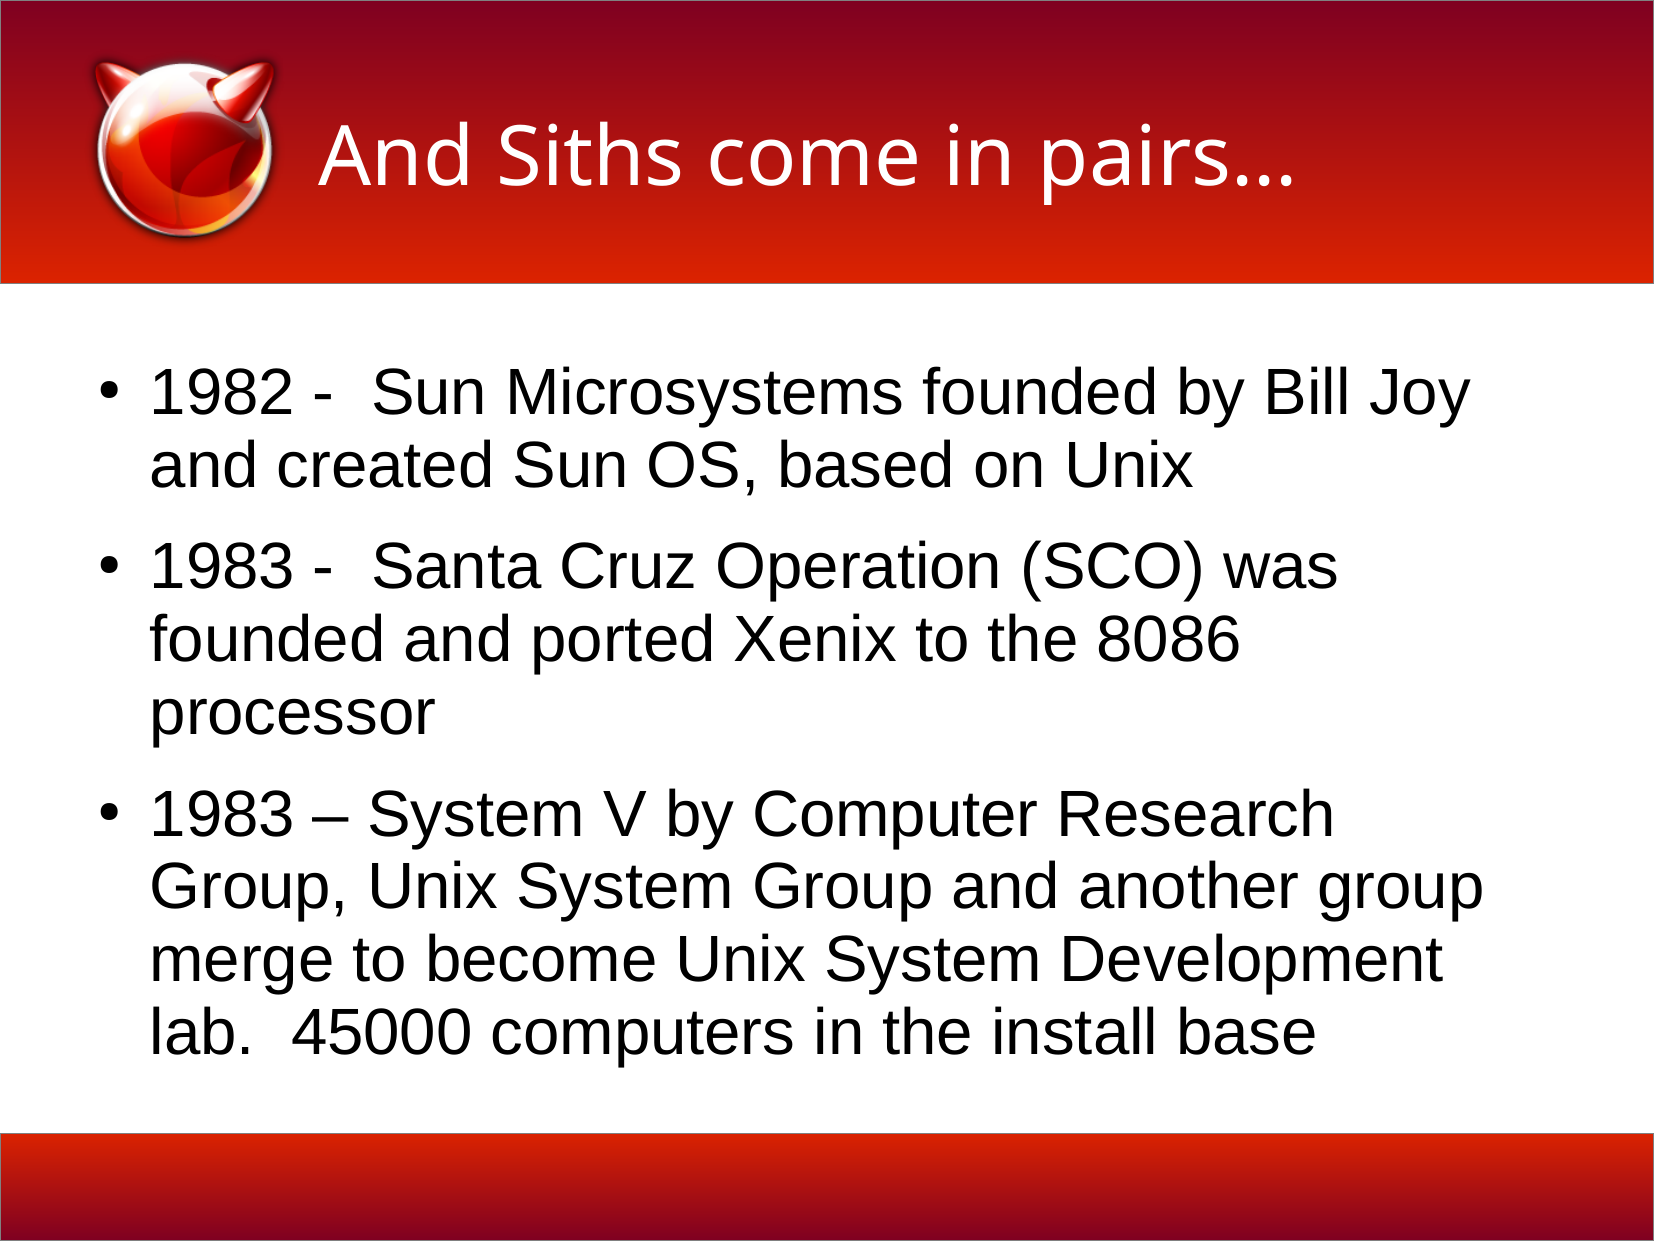

# And Siths come in pairs...
1982 - Sun Microsystems founded by Bill Joy and created Sun OS, based on Unix
1983 - Santa Cruz Operation (SCO) was founded and ported Xenix to the 8086 processor
1983 – System V by Computer Research Group, Unix System Group and another group merge to become Unix System Development lab. 45000 computers in the install base